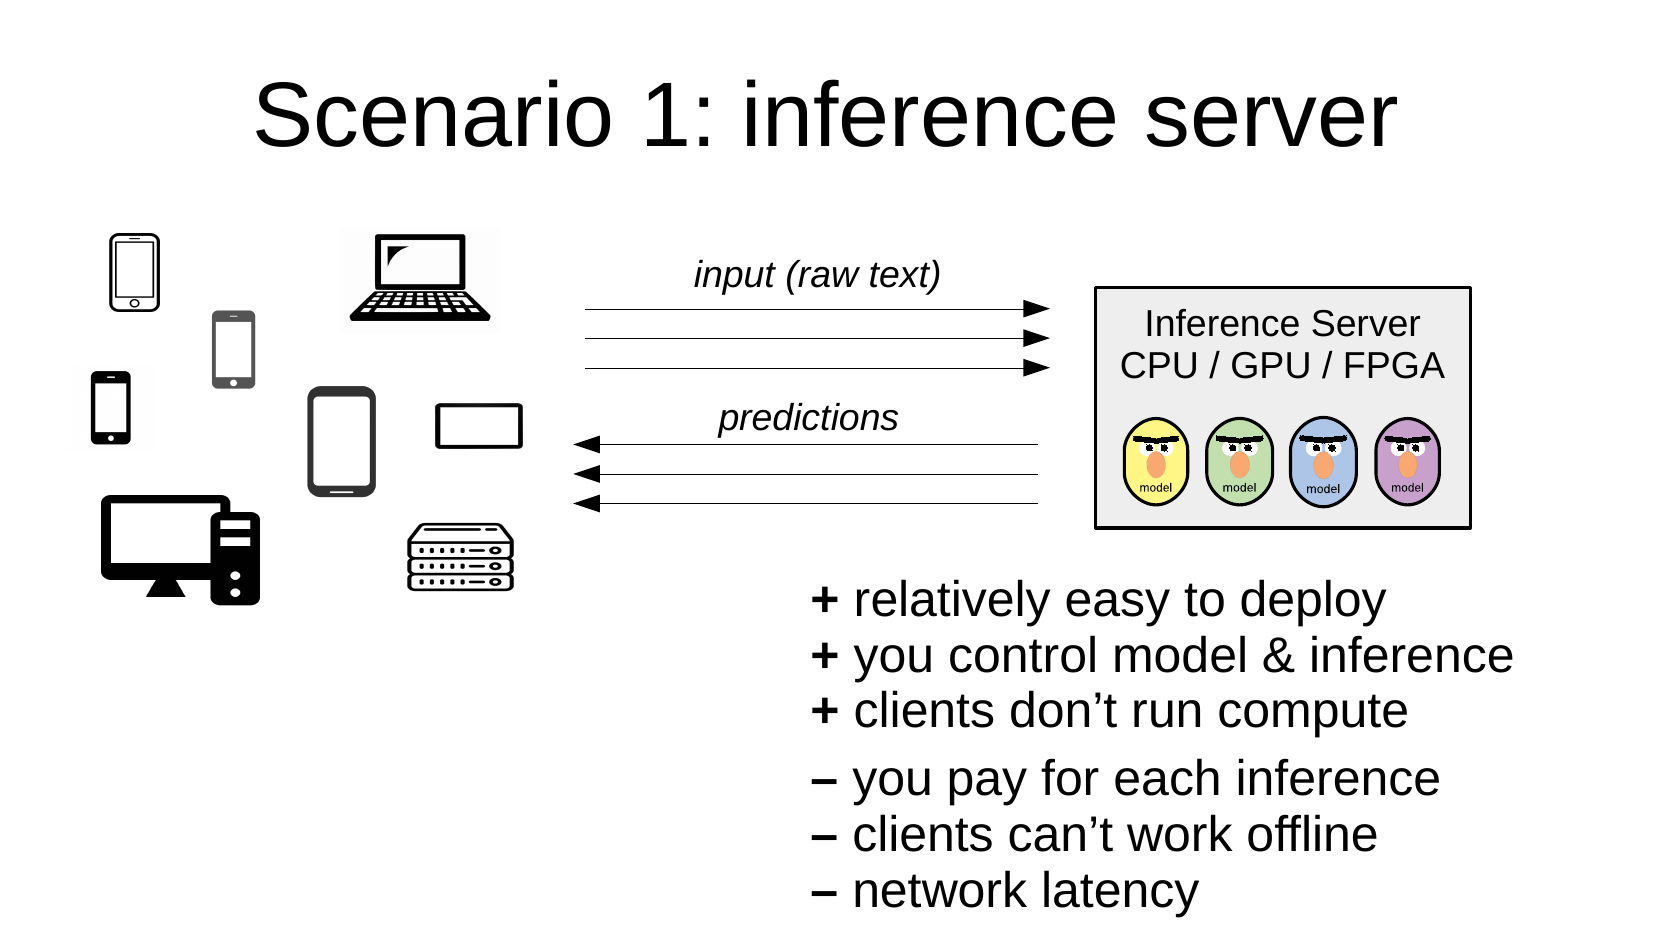

# Scenario 1: inference server
input (raw text)
Inference Server
CPU / GPU / FPGA
predictions
+ relatively easy to deploy
+ you control model & inference
+ clients don’t run compute
– you pay for each inference
– clients can’t work offline
– network latency